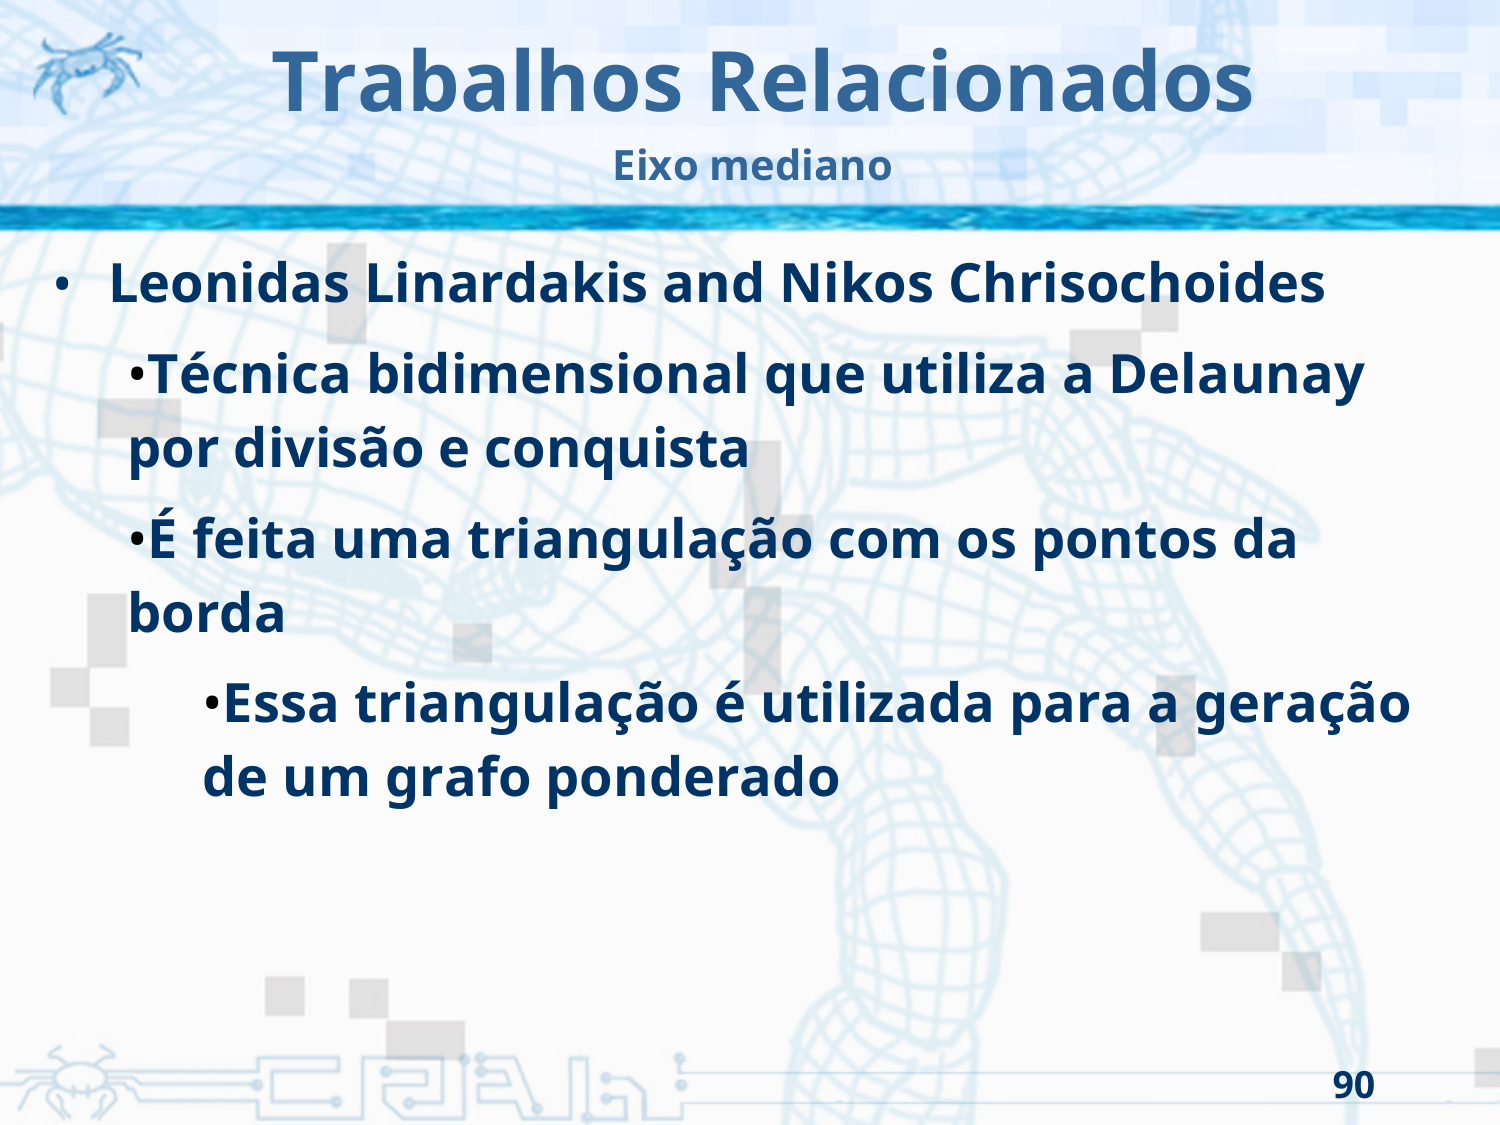

Trabalhos Relacionados
Eixo mediano
Leonidas Linardakis and Nikos Chrisochoides
Técnica bidimensional que utiliza a Delaunay por divisão e conquista
É feita uma triangulação com os pontos da borda
Essa triangulação é utilizada para a geração de um grafo ponderado